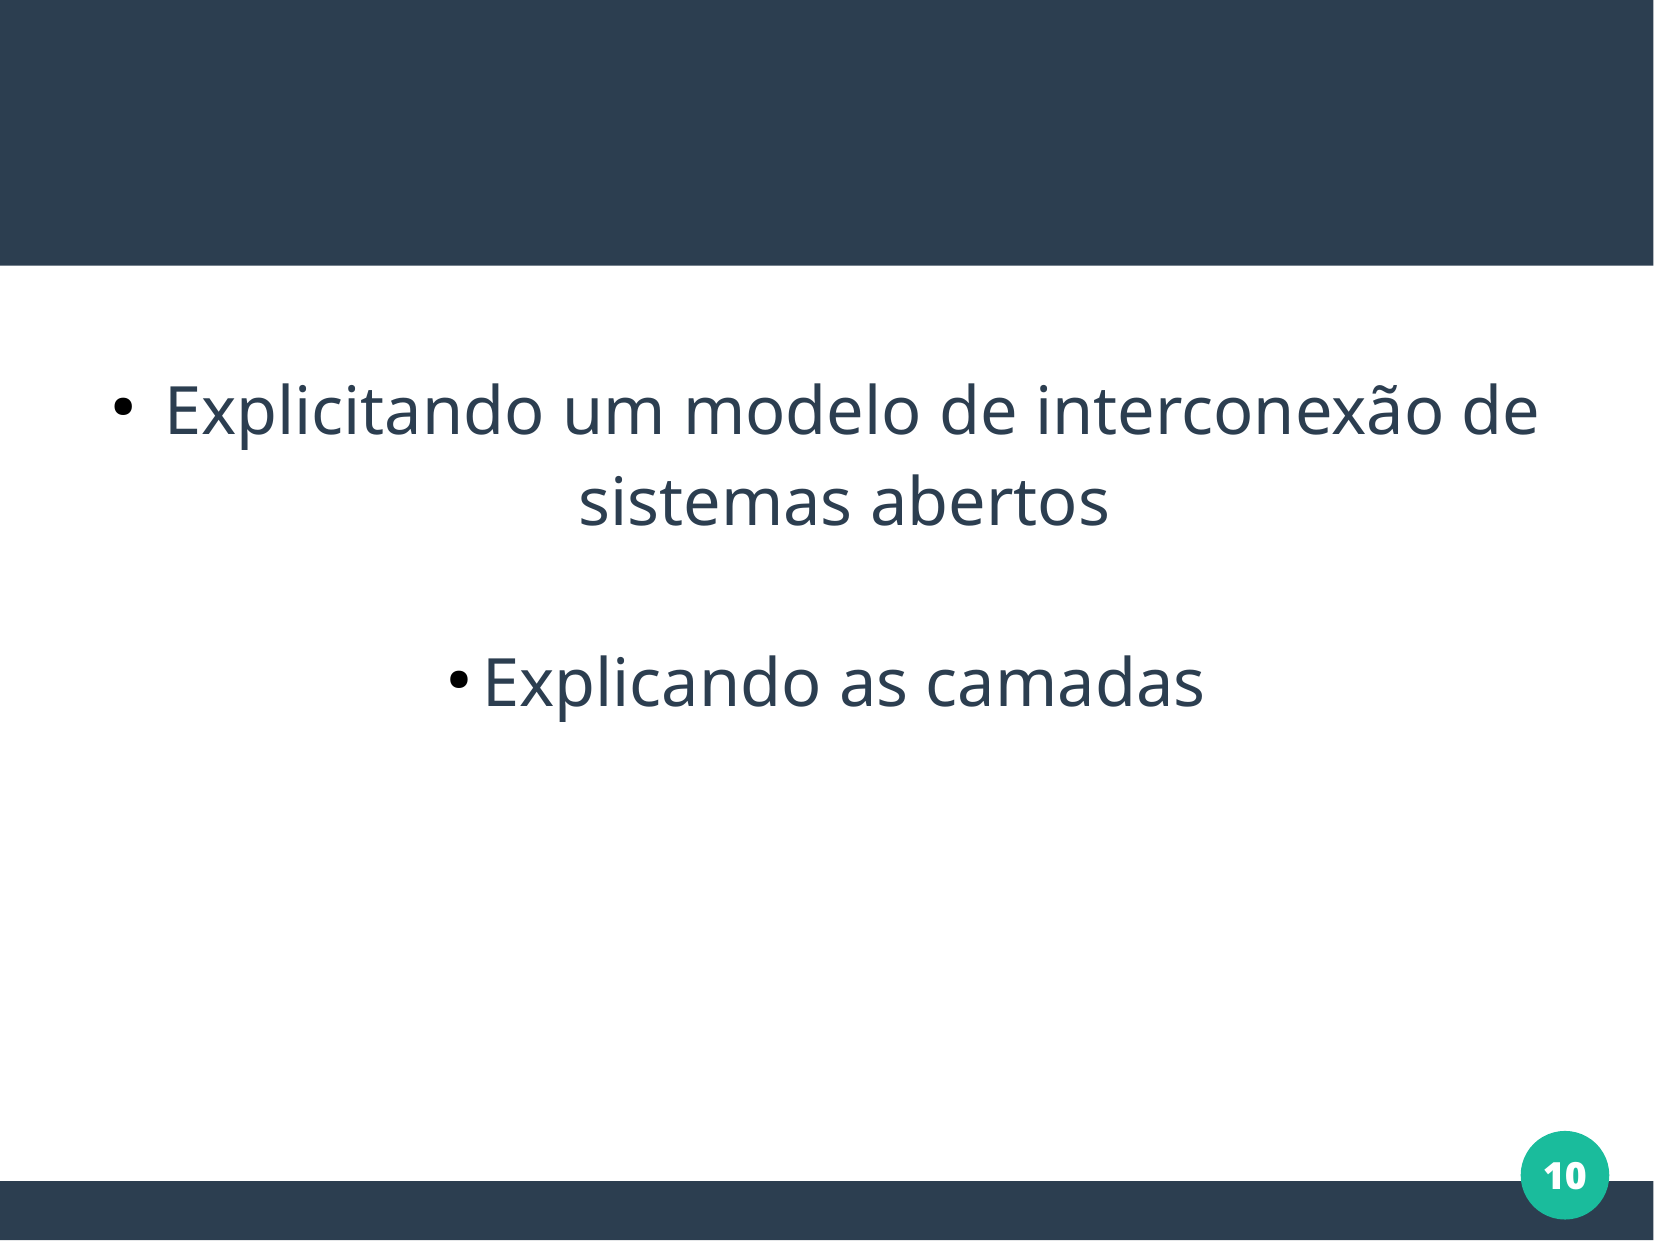

# Explicitando um modelo de interconexão de sistemas abertos
Explicando as camadas
10